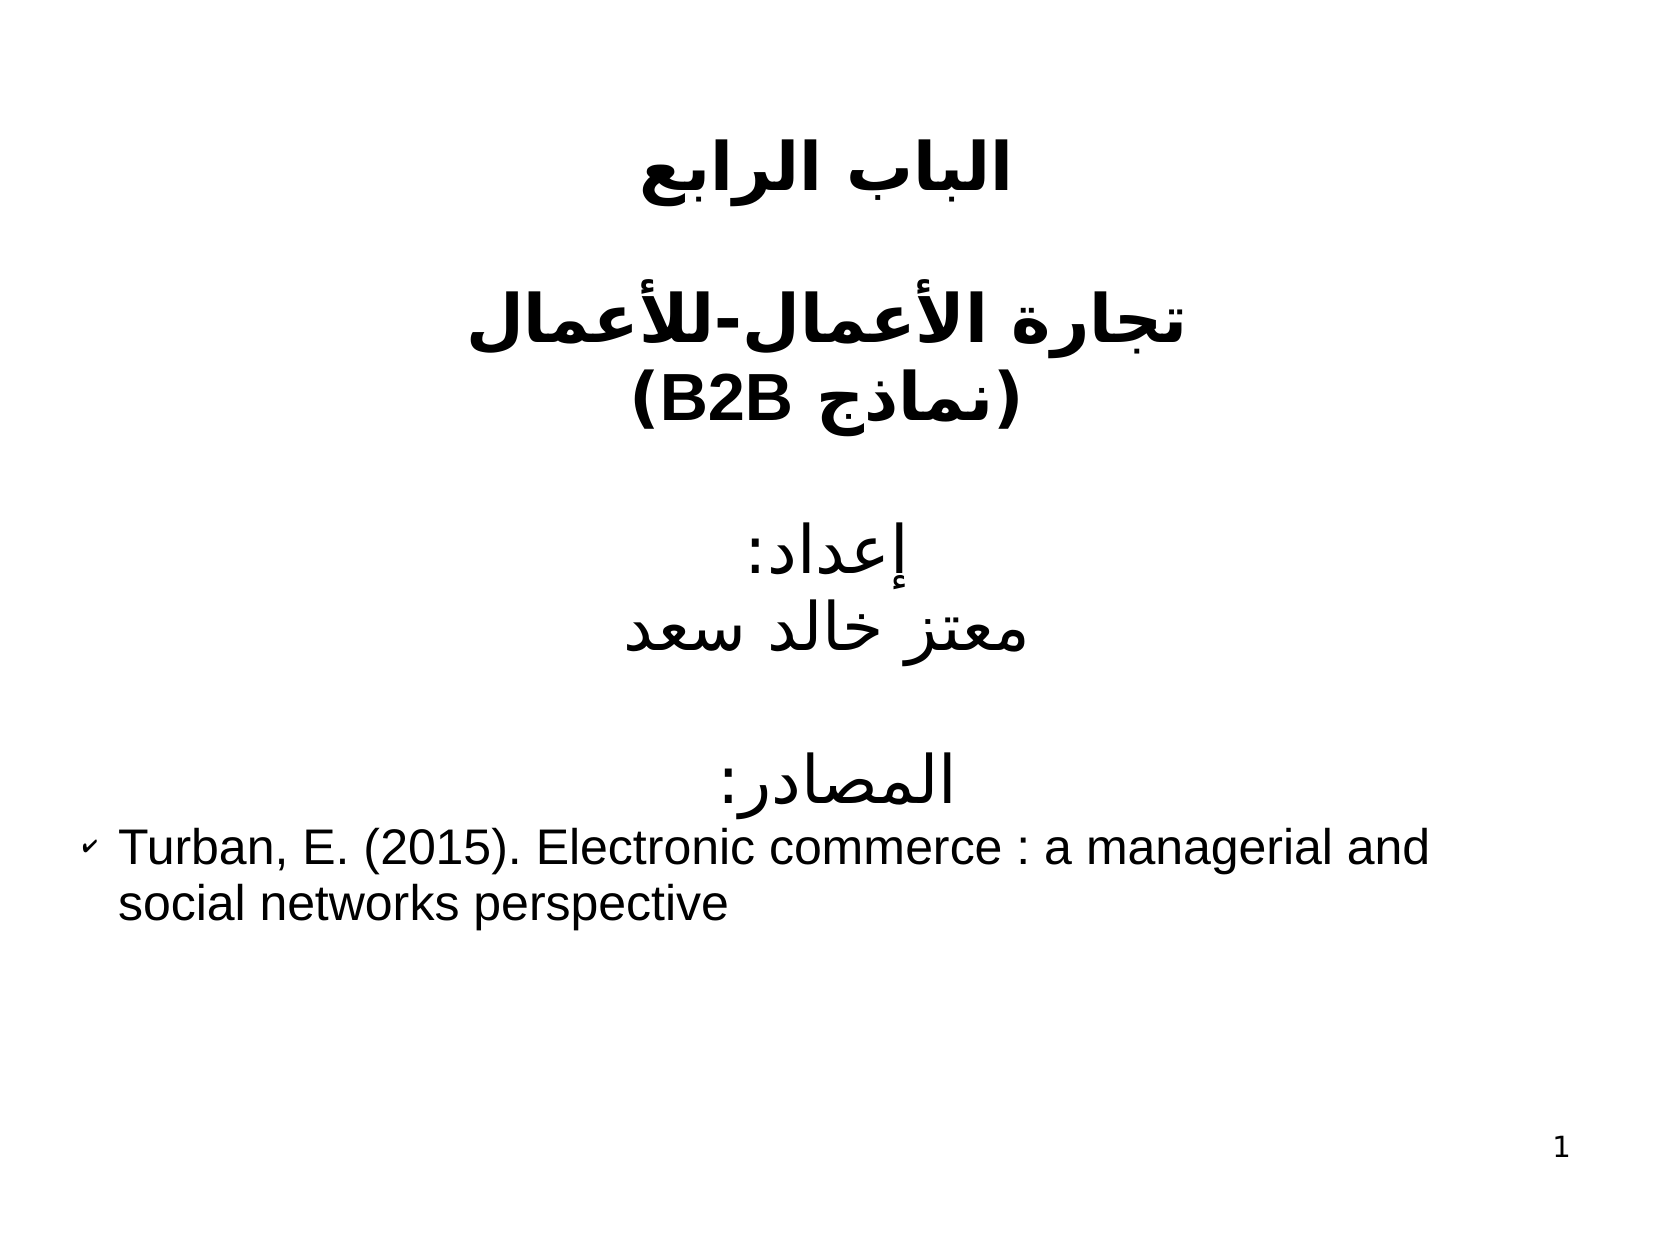

# الباب الرابع
تجارة الأعمال-للأعمال
(نماذج B2B)
إعداد:
معتز خالد سعد
المصادر:
Turban, E. (2015). Electronic commerce : a managerial and social networks perspective
1